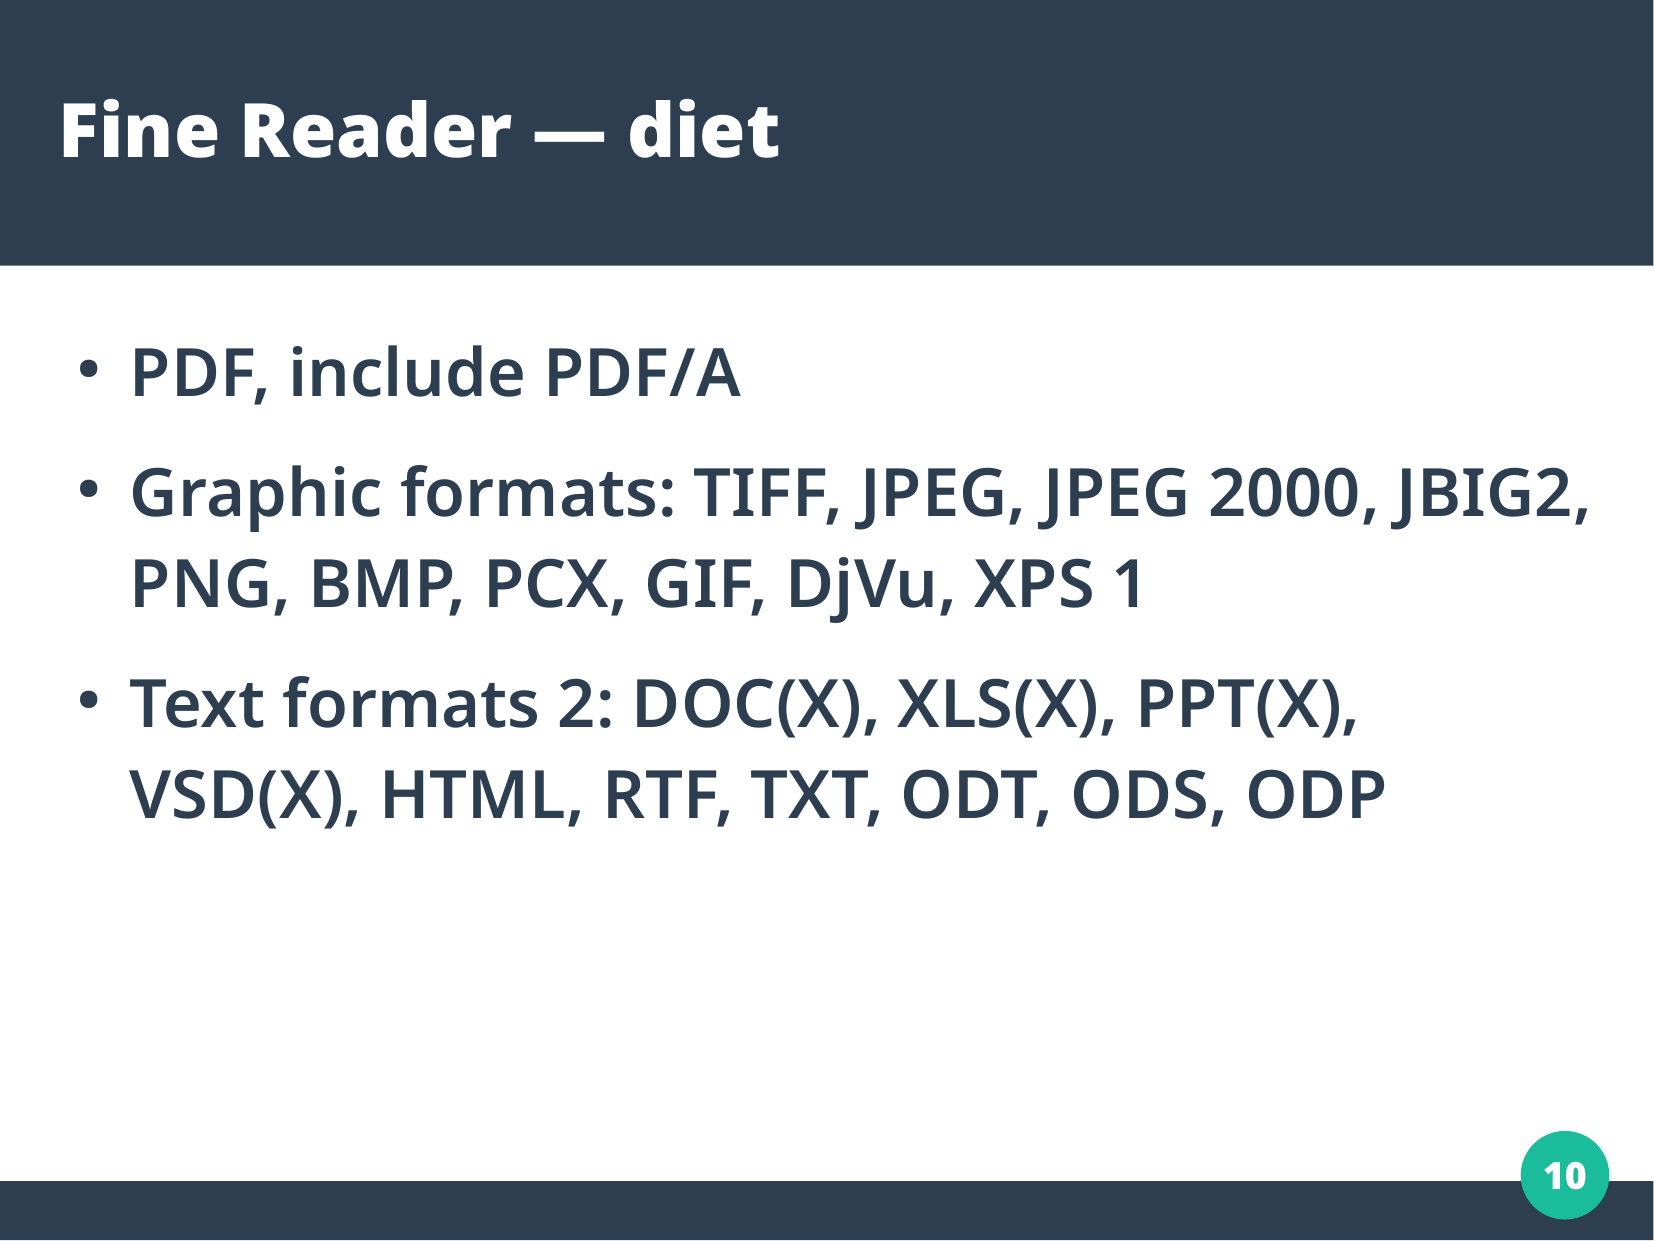

# Fine Reader — diet
PDF, include PDF/A
Graphic formats: TIFF, JPEG, JPEG 2000, JBIG2, PNG, BMP, PCX, GIF, DjVu, XPS 1
Text formats 2: DOC(X), XLS(X), PPT(X), VSD(X), HTML, RTF, TXT, ODT, ODS, ODP
10